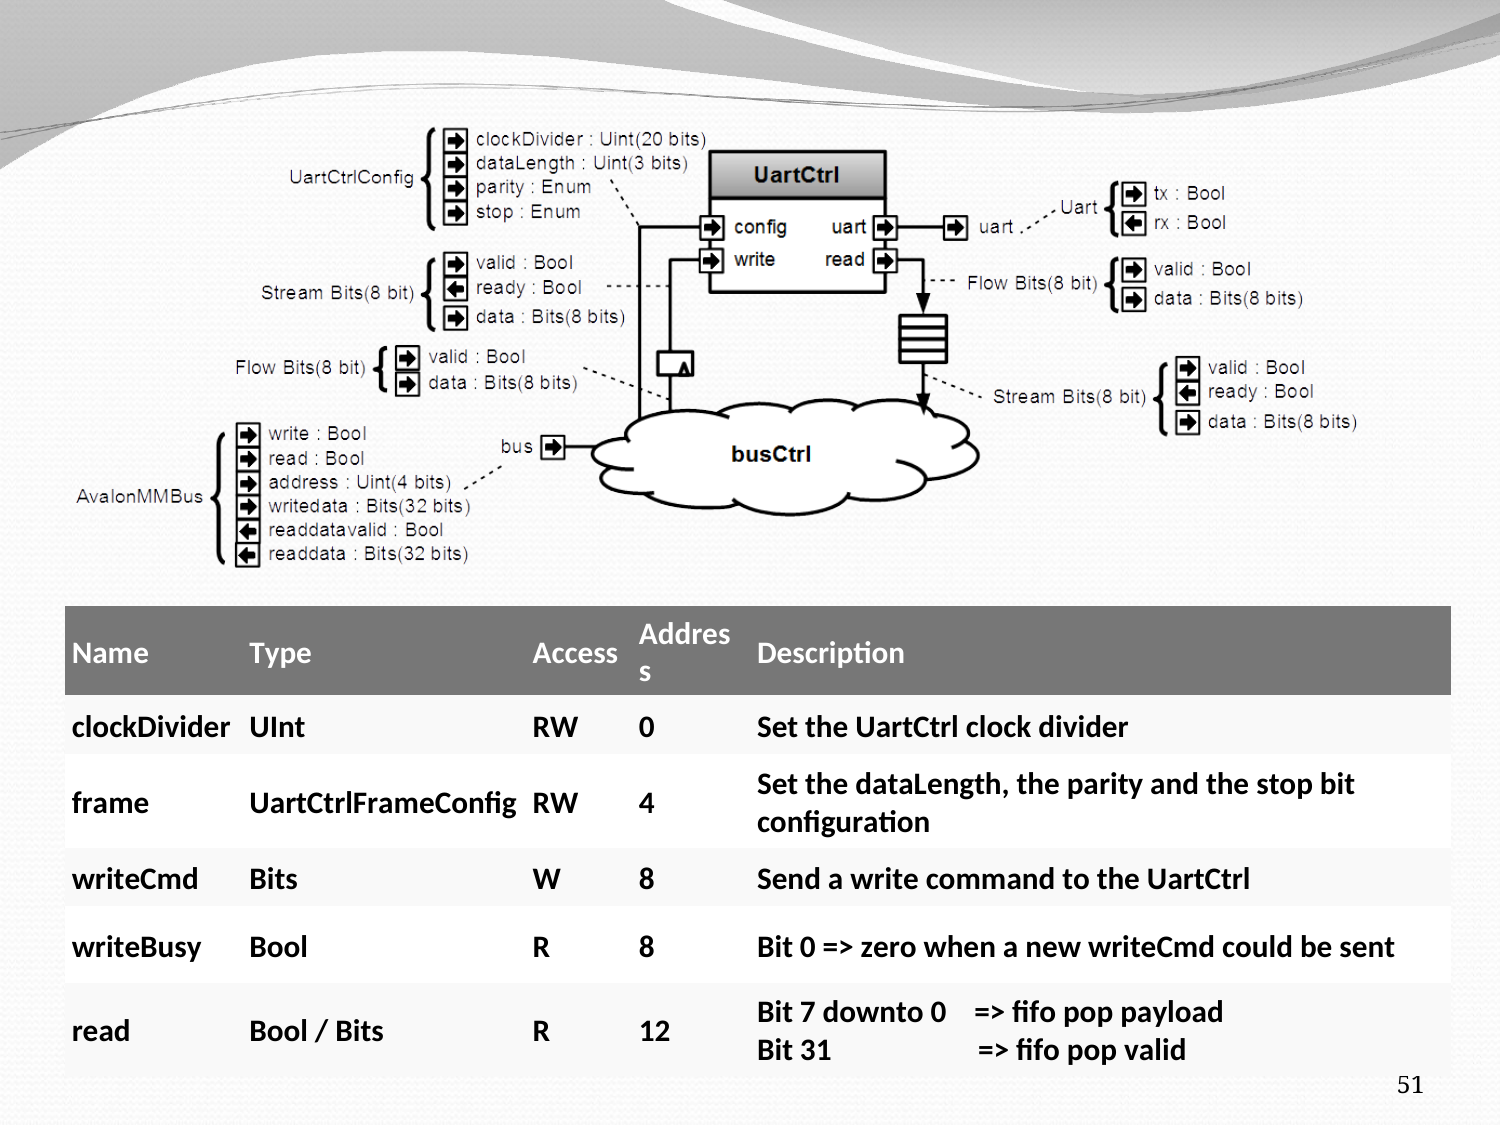

| Name | Type | Access | Address | Description |
| --- | --- | --- | --- | --- |
| clockDivider | UInt | RW | 0 | Set the UartCtrl clock divider |
| frame | UartCtrlFrameConfig | RW | 4 | Set the dataLength, the parity and the stop bit configuration |
| writeCmd | Bits | W | 8 | Send a write command to the UartCtrl |
| writeBusy | Bool | R | 8 | Bit 0 => zero when a new writeCmd could be sent |
| read | Bool / Bits | R | 12 | Bit 7 downto 0 => fifo pop payload Bit 31 => fifo pop valid |